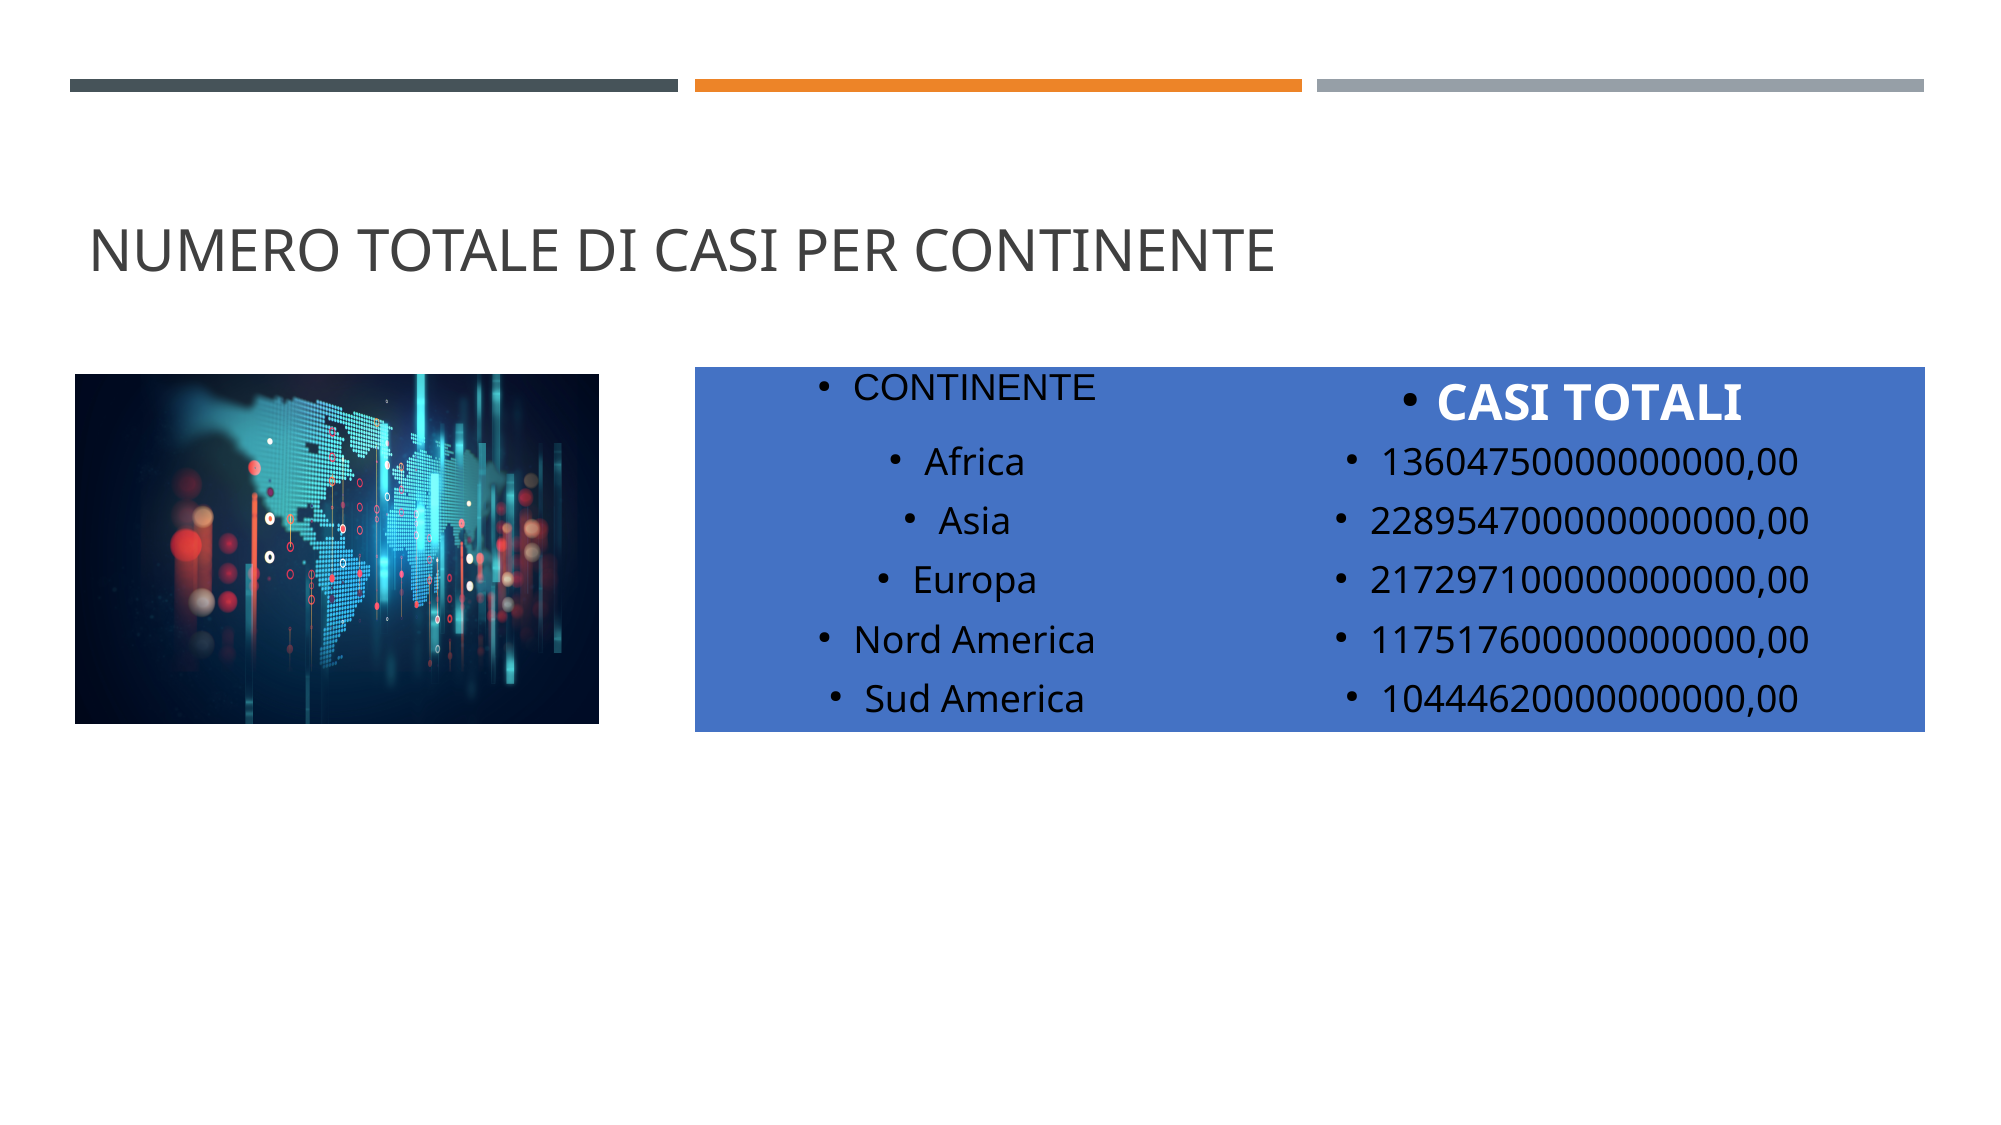

# numero totale di casi per continente
| CONTINENTE | CASI TOTALI |
| --- | --- |
| Africa | 13604750000000000,00 |
| Asia | 228954700000000000,00 |
| Europa | 217297100000000000,00 |
| Nord America | 117517600000000000,00 |
| Sud America | 10444620000000000,00 |